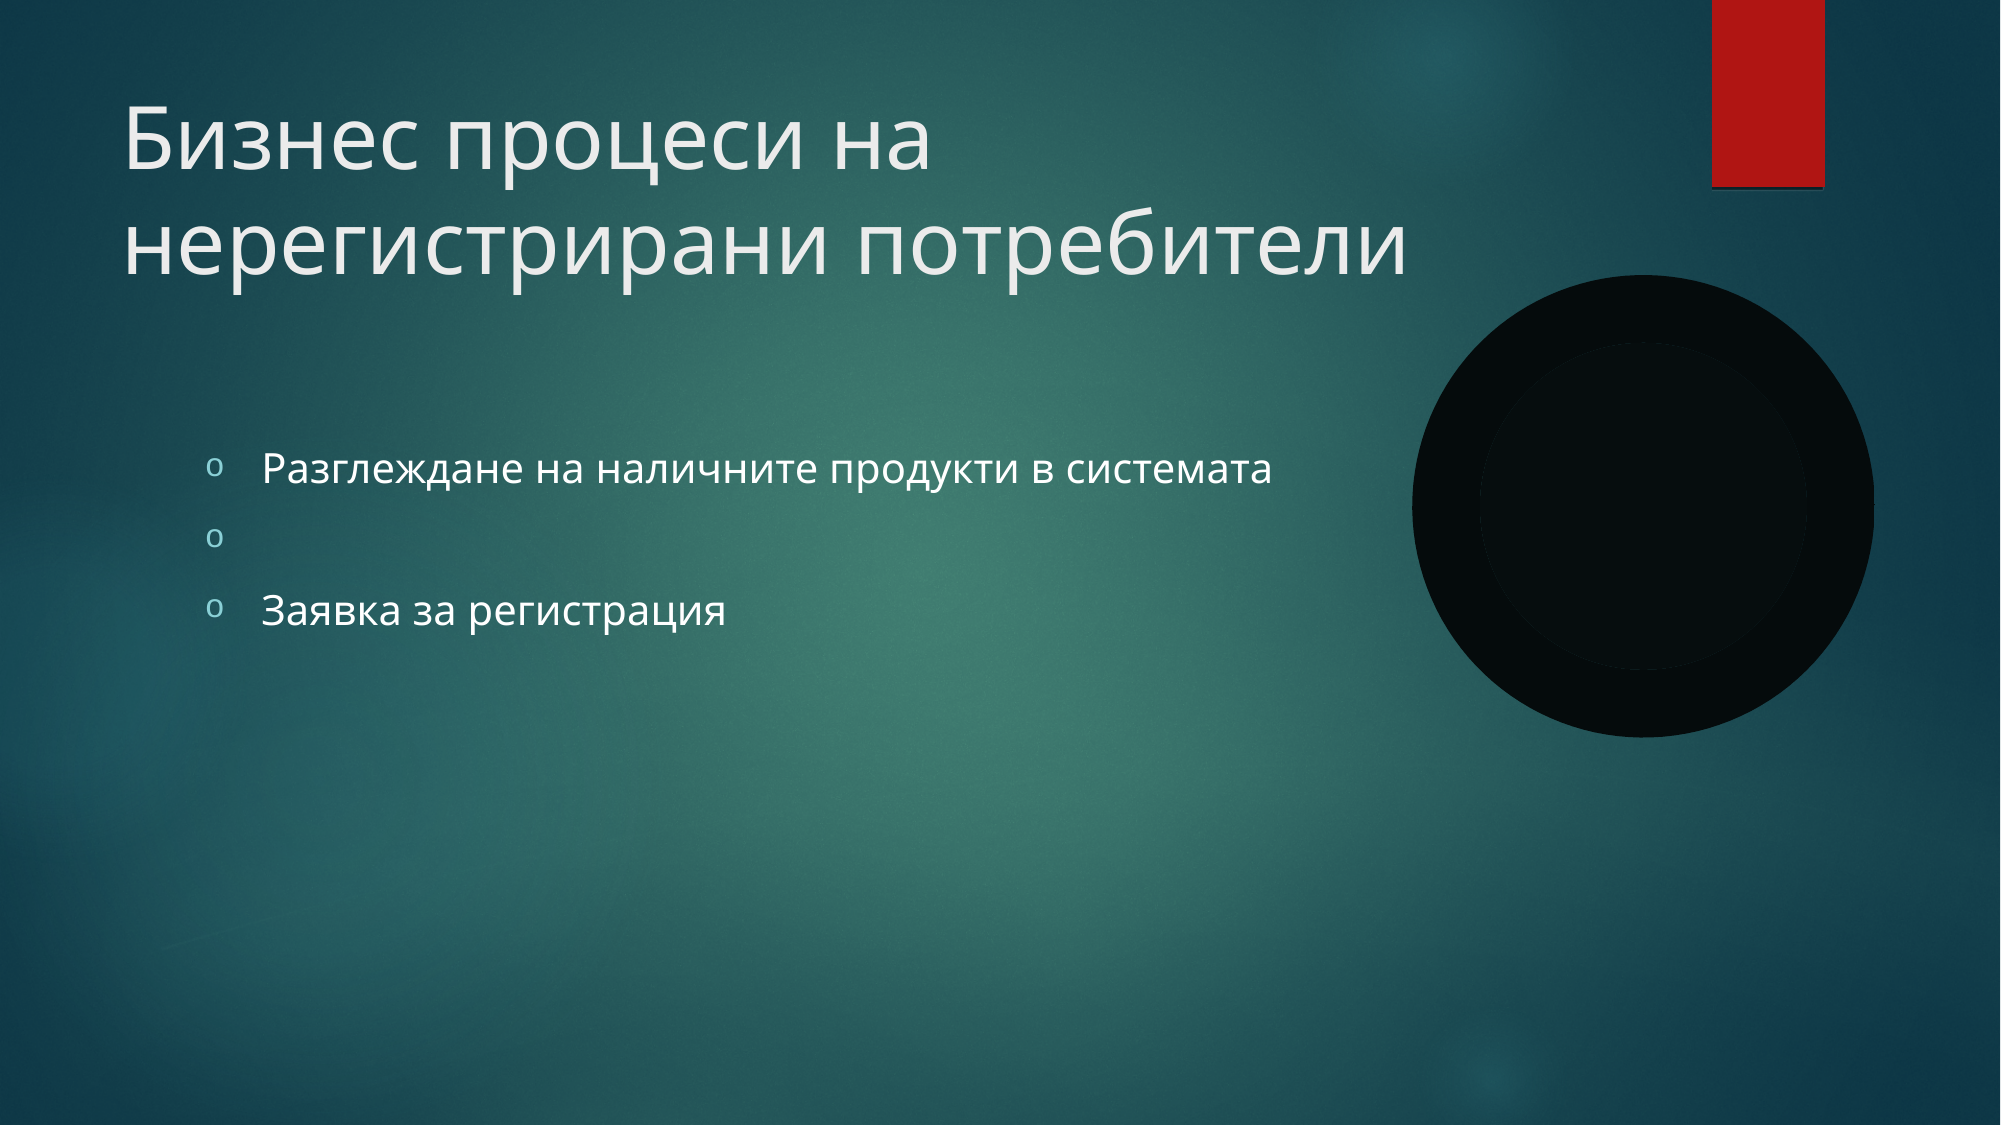

# Бизнес процеси на нерегистрирани потребители
Разглеждане на наличните продукти в системата
Заявка за регистрация